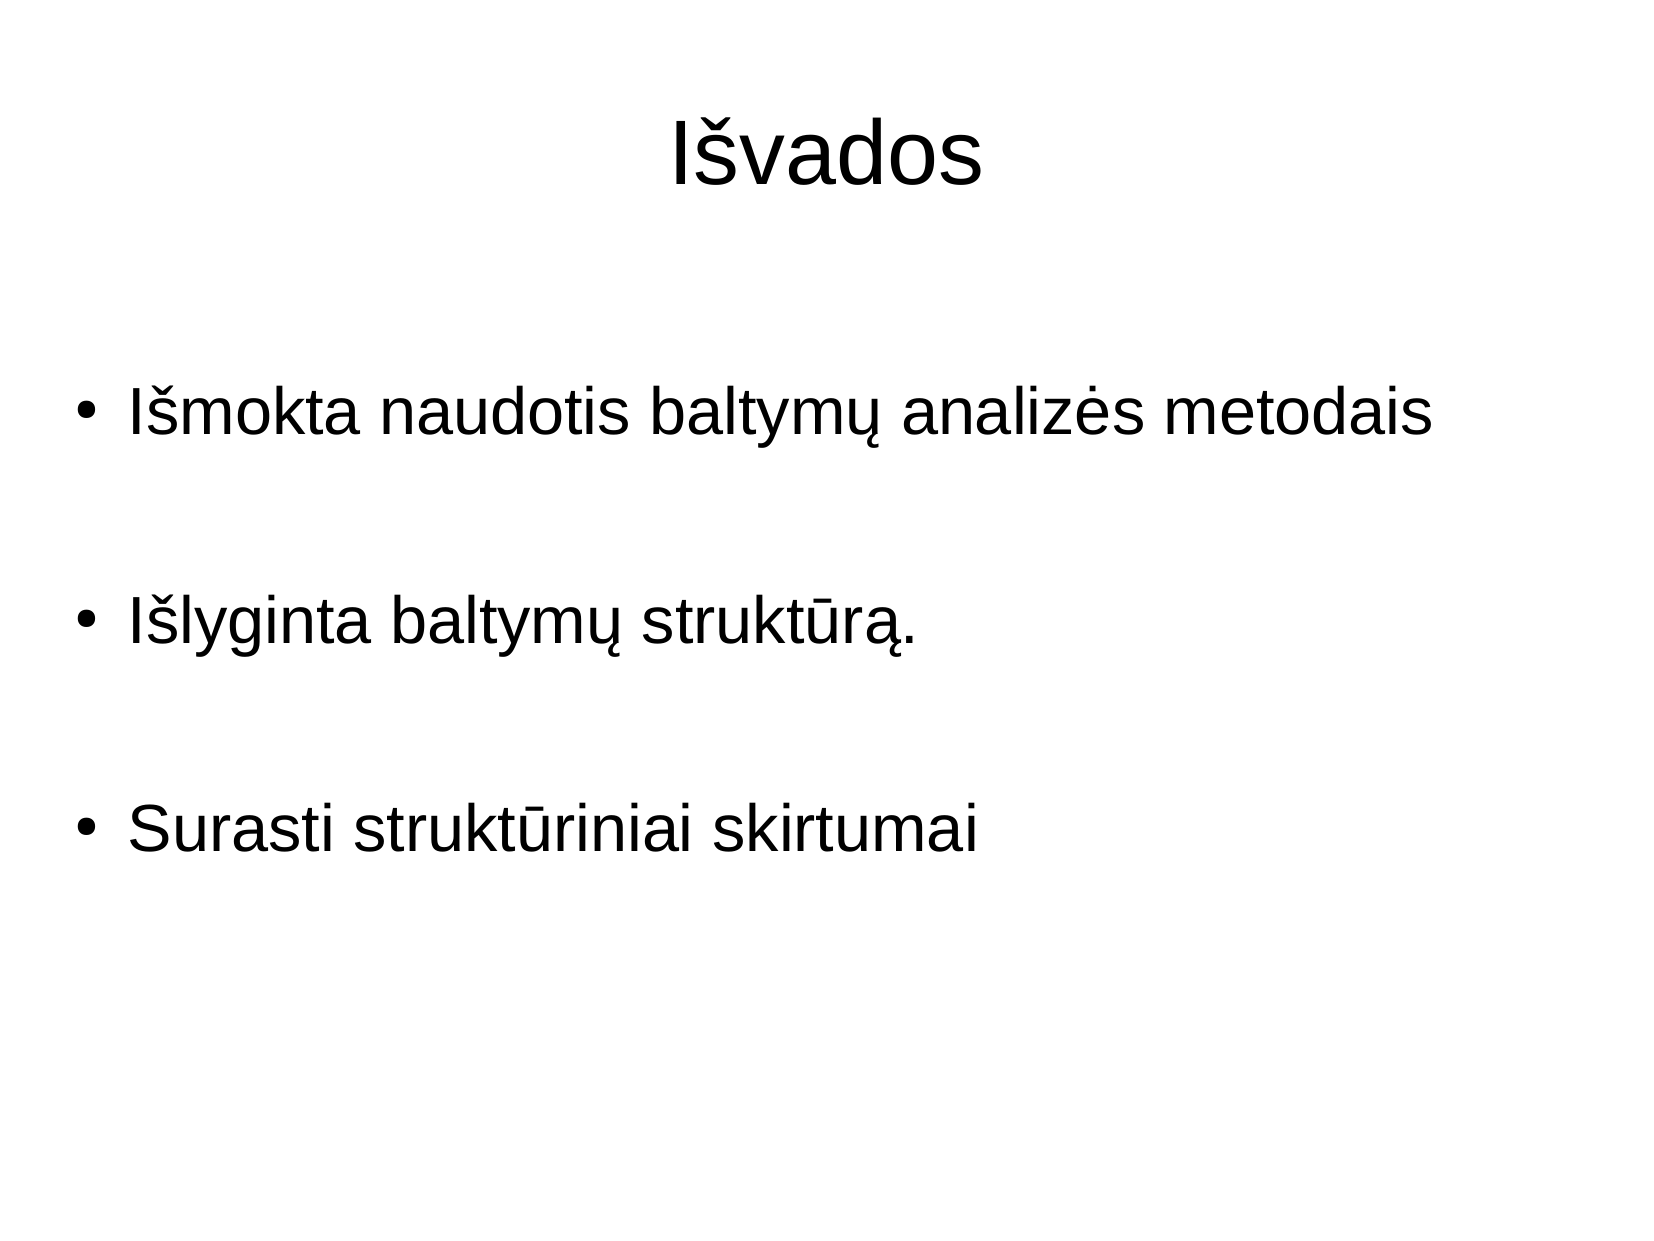

# Išvados
Išmokta naudotis baltymų analizės metodais
Išlyginta baltymų struktūrą.
Surasti struktūriniai skirtumai